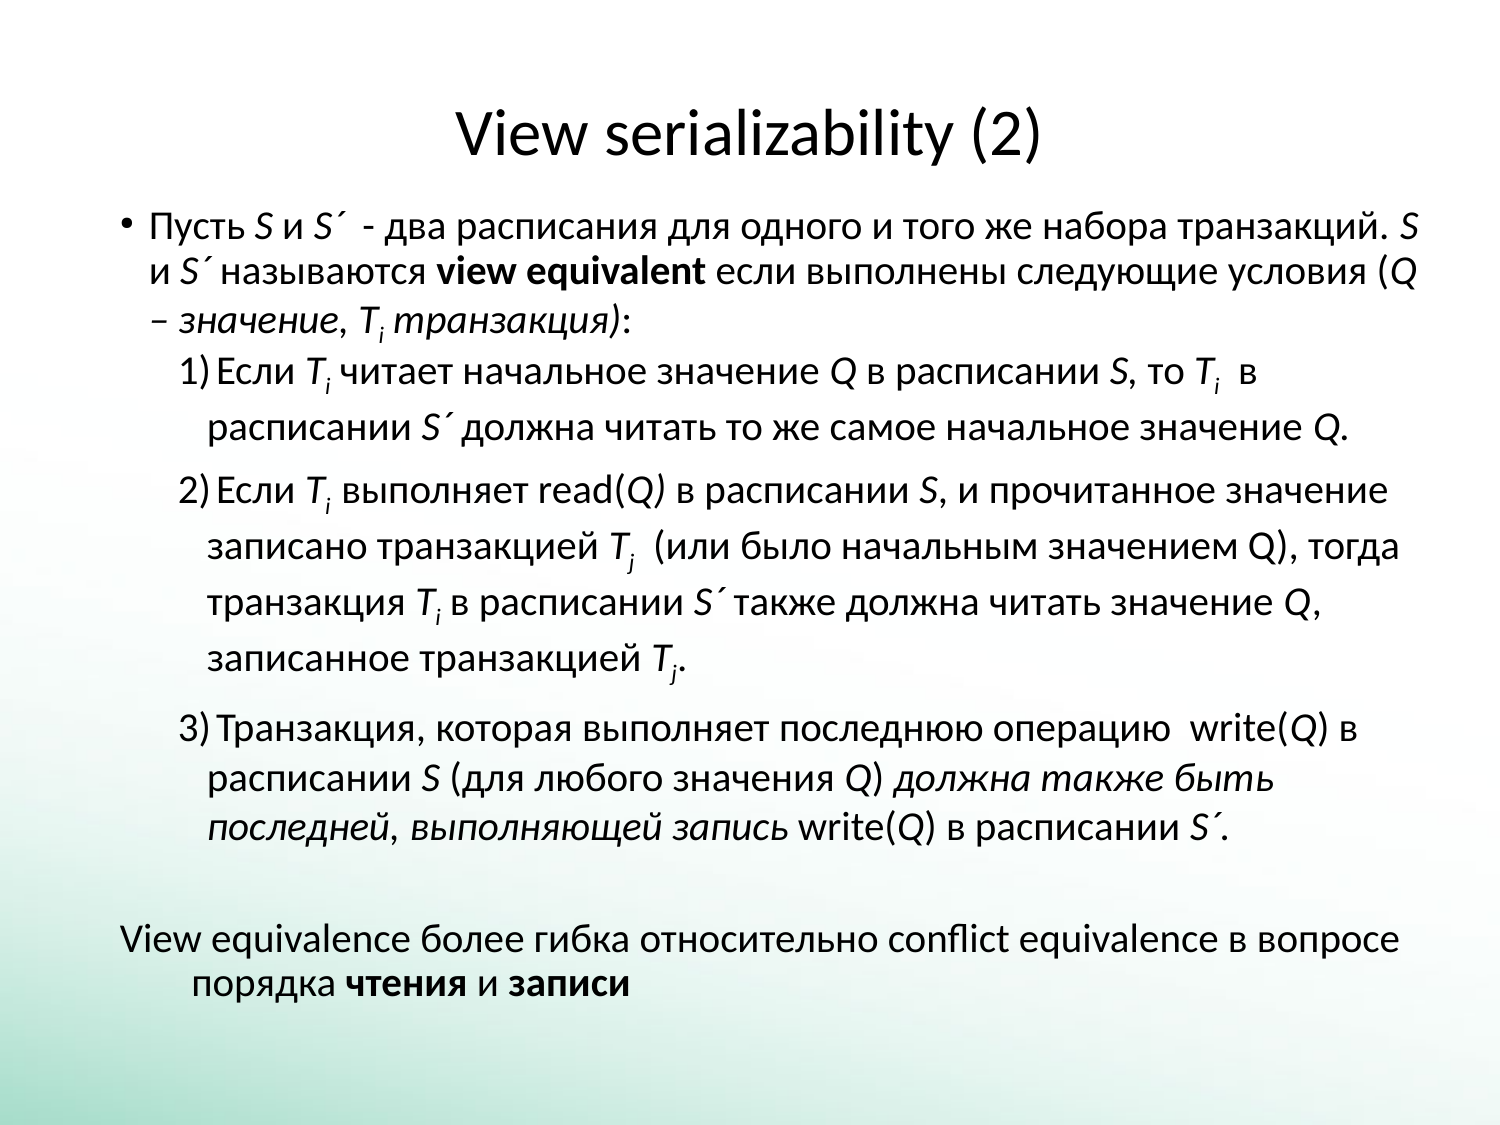

View serializability (2)
# Пусть S и S´ - два расписания для одного и того же набора транзакций. S и S´ называются view equivalent если выполнены следующие условия (Q – значение, Ti транзакция):
 Если Ti читает начальное значение Q в расписании S, то Ti в расписании S´ должна читать то же самое начальное значение Q.
 Если Ti выполняет read(Q) в расписании S, и прочитанное значение записано транзакцией Tj (или было начальным значением Q), тогда транзакция Ti в расписании S´ также должна читать значение Q, записанное транзакцией Tj.
 Транзакция, которая выполняет последнюю операцию write(Q) в расписании S (для любого значения Q) должна также быть последней, выполняющей запись write(Q) в расписании S´.
View equivalence более гибка относительно conflict equivalence в вопросе порядка чтения и записи